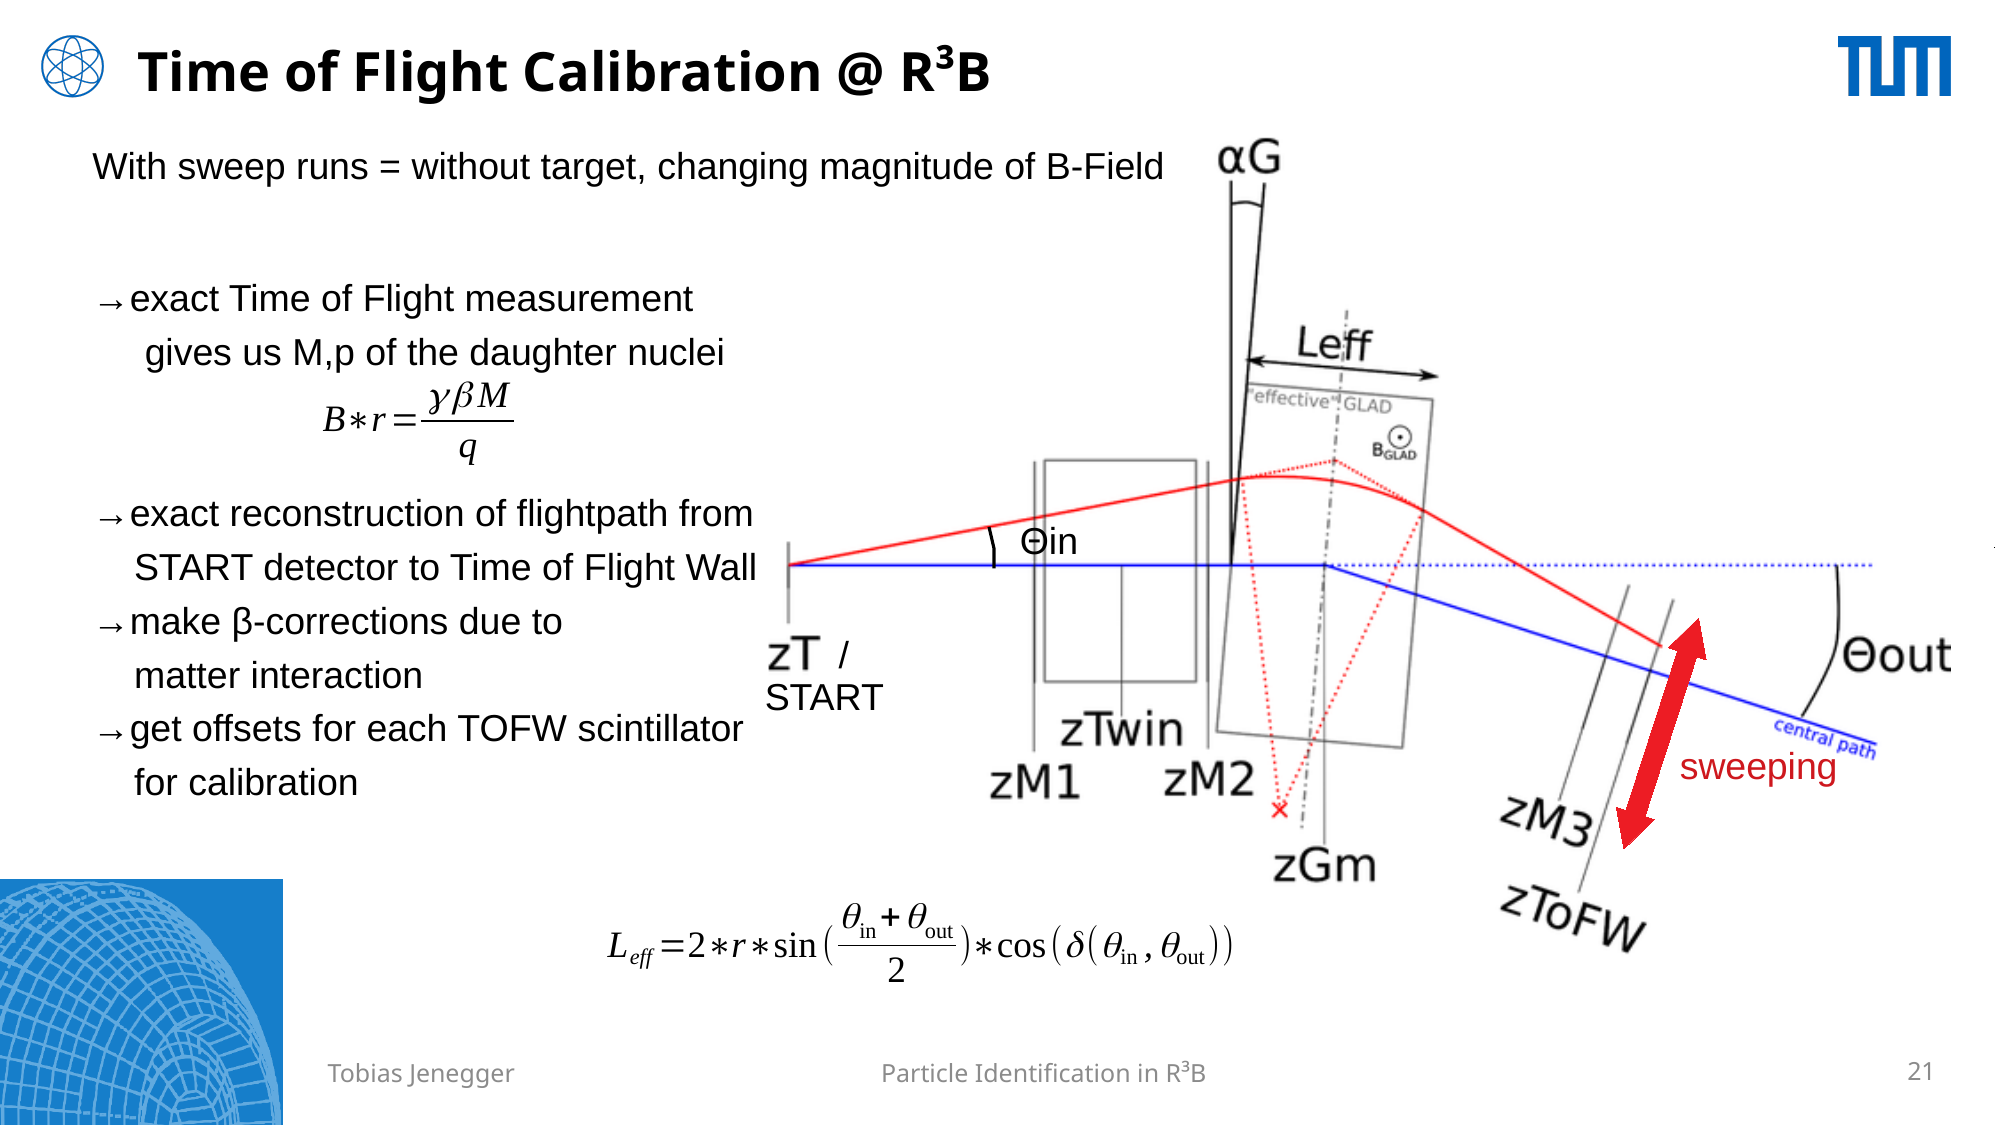

# Time of Flight Calibration @ R³B
With sweep runs = without target, changing magnitude of B-Field
→exact Time of Flight measurement
 gives us M,p of the daughter nuclei
→exact reconstruction of flightpath from
 START detector to Time of Flight Wall
→make β-corrections due to
 matter interaction
→get offsets for each TOFW scintillator
 for calibration
Θin
	/
START
sweeping
Tobias Jenegger
Particle Identification in R³B